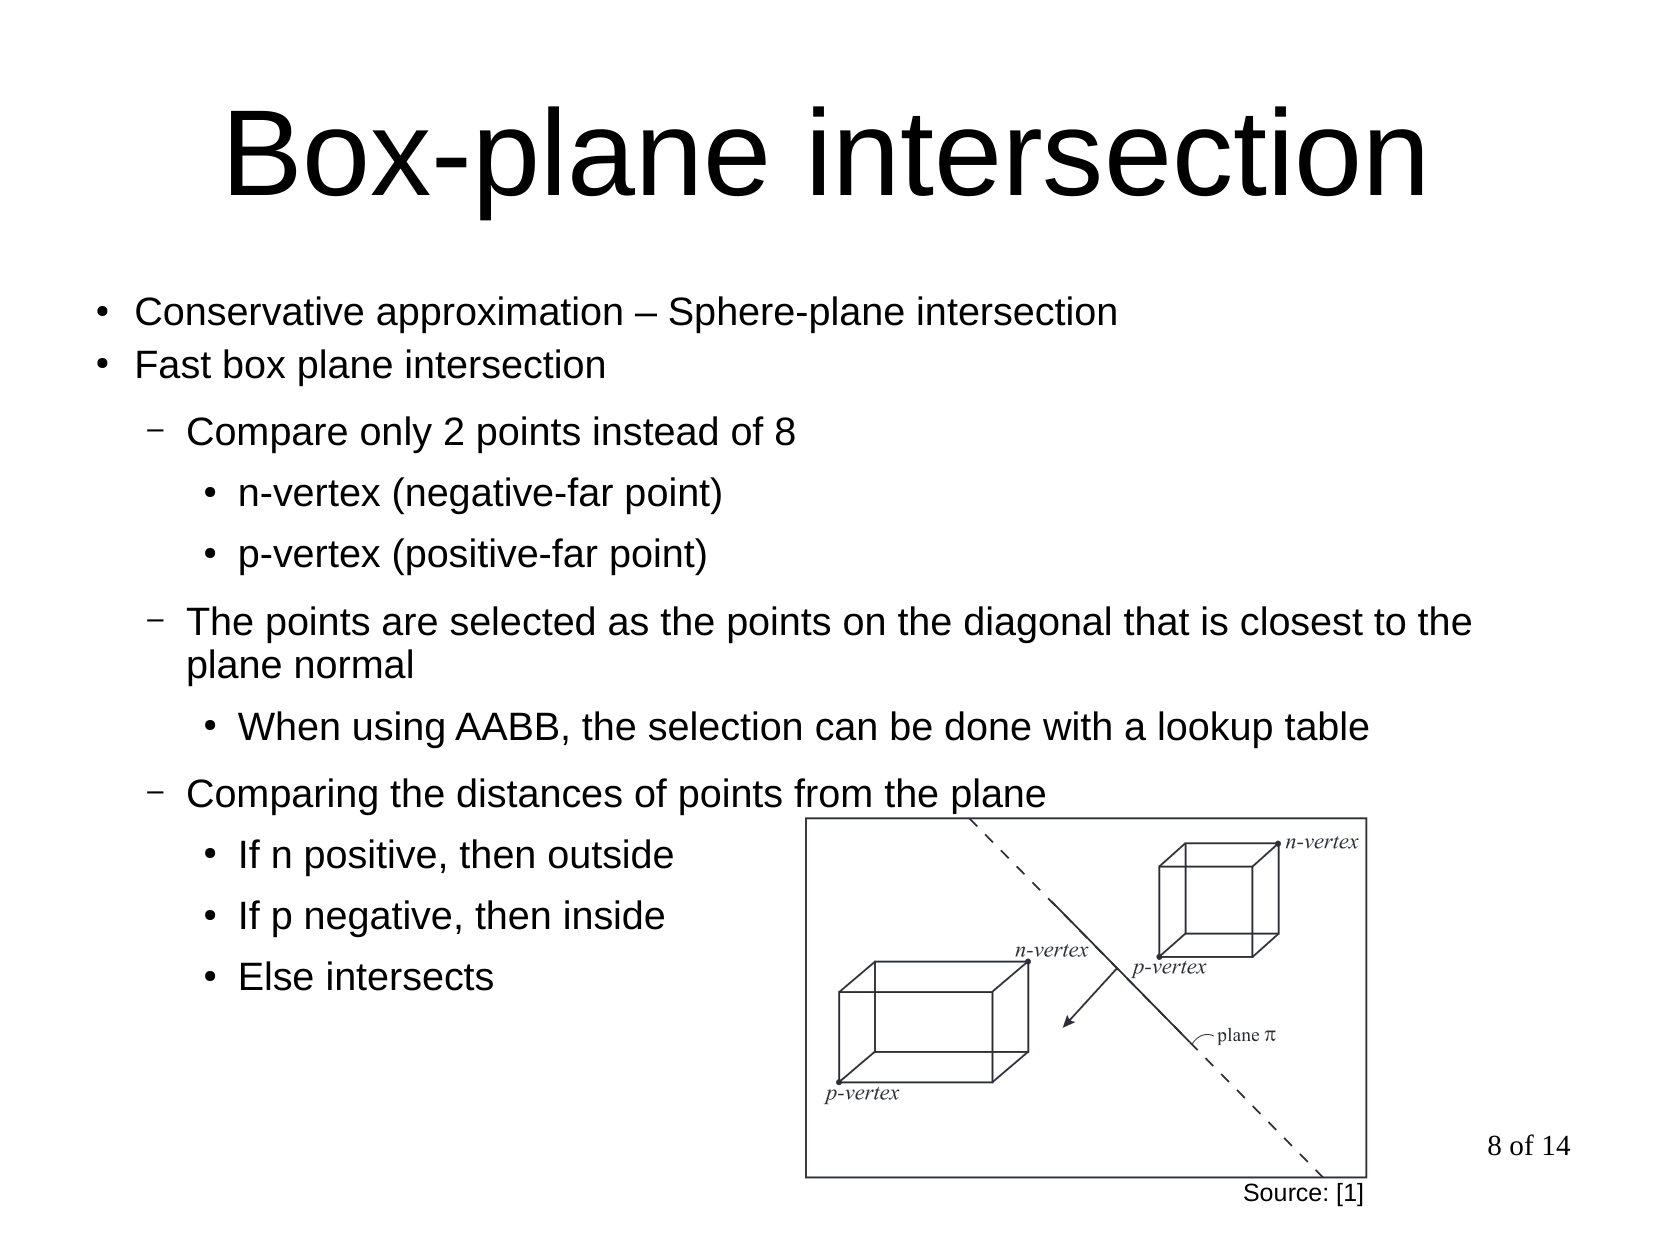

# Box-plane intersection
Conservative approximation – Sphere-plane intersection
Fast box plane intersection
Compare only 2 points instead of 8
n-vertex (negative-far point)
p-vertex (positive-far point)
The points are selected as the points on the diagonal that is closest to the plane normal
When using AABB, the selection can be done with a lookup table
Comparing the distances of points from the plane
If n positive, then outside
If p negative, then inside
Else intersects
8
Source: [1]